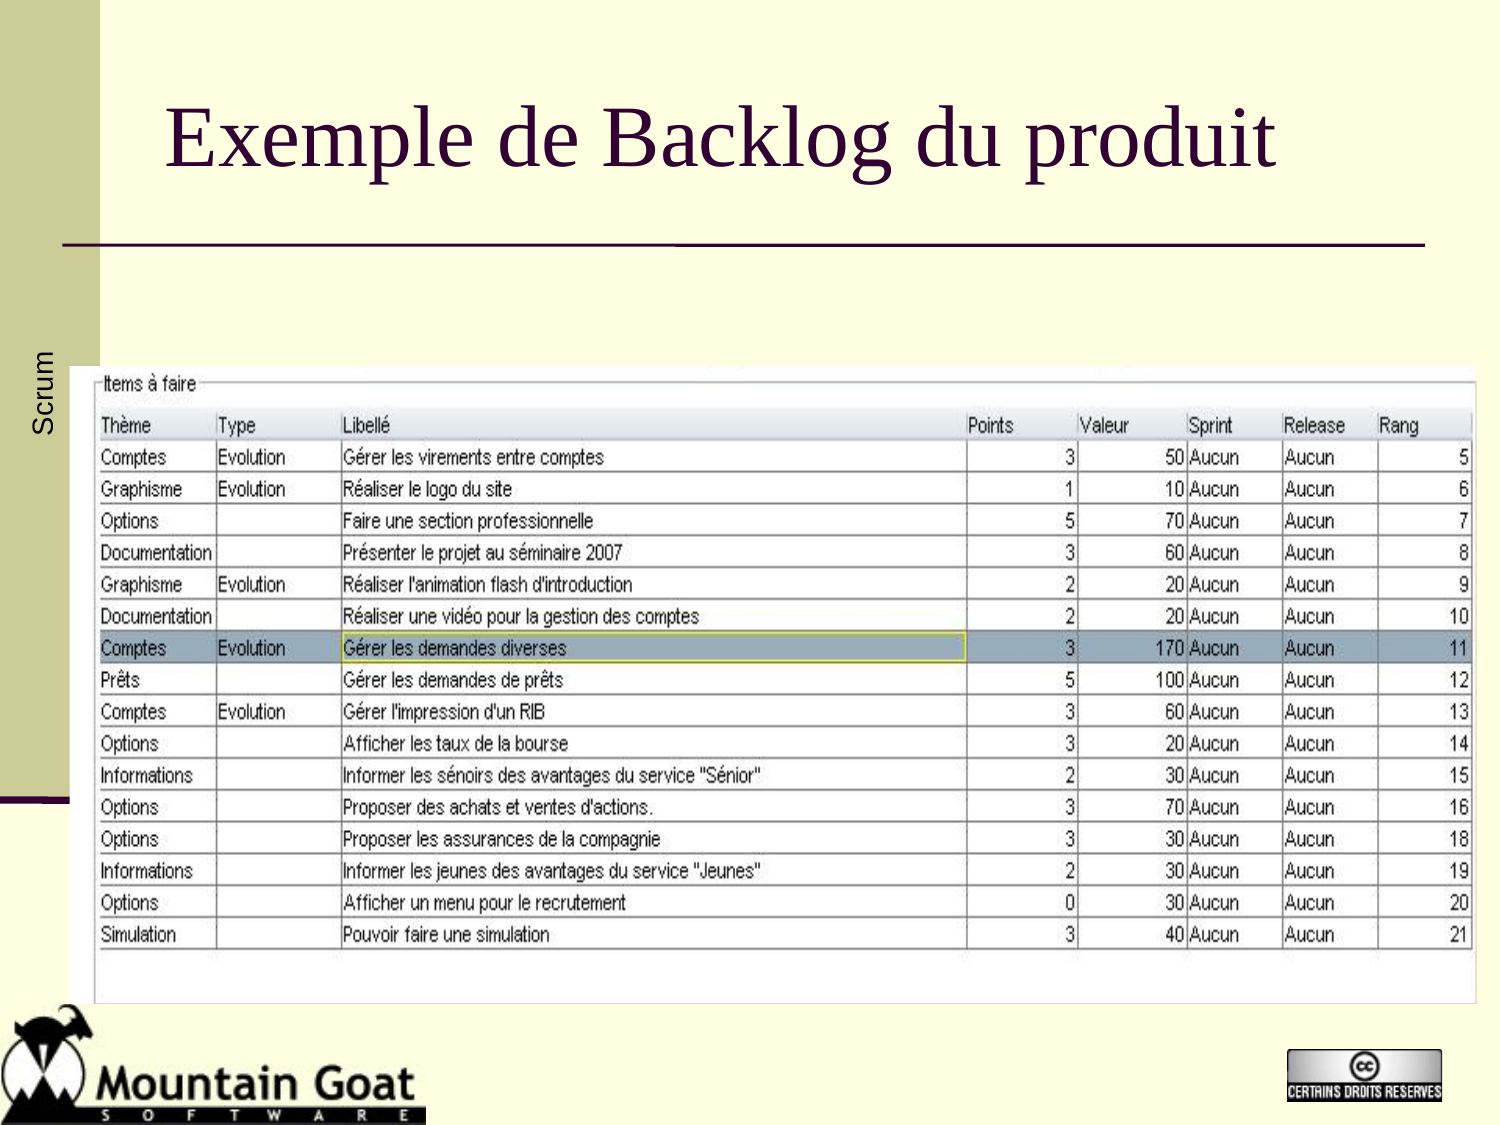

# Exemple de Backlog du produit
Scrum